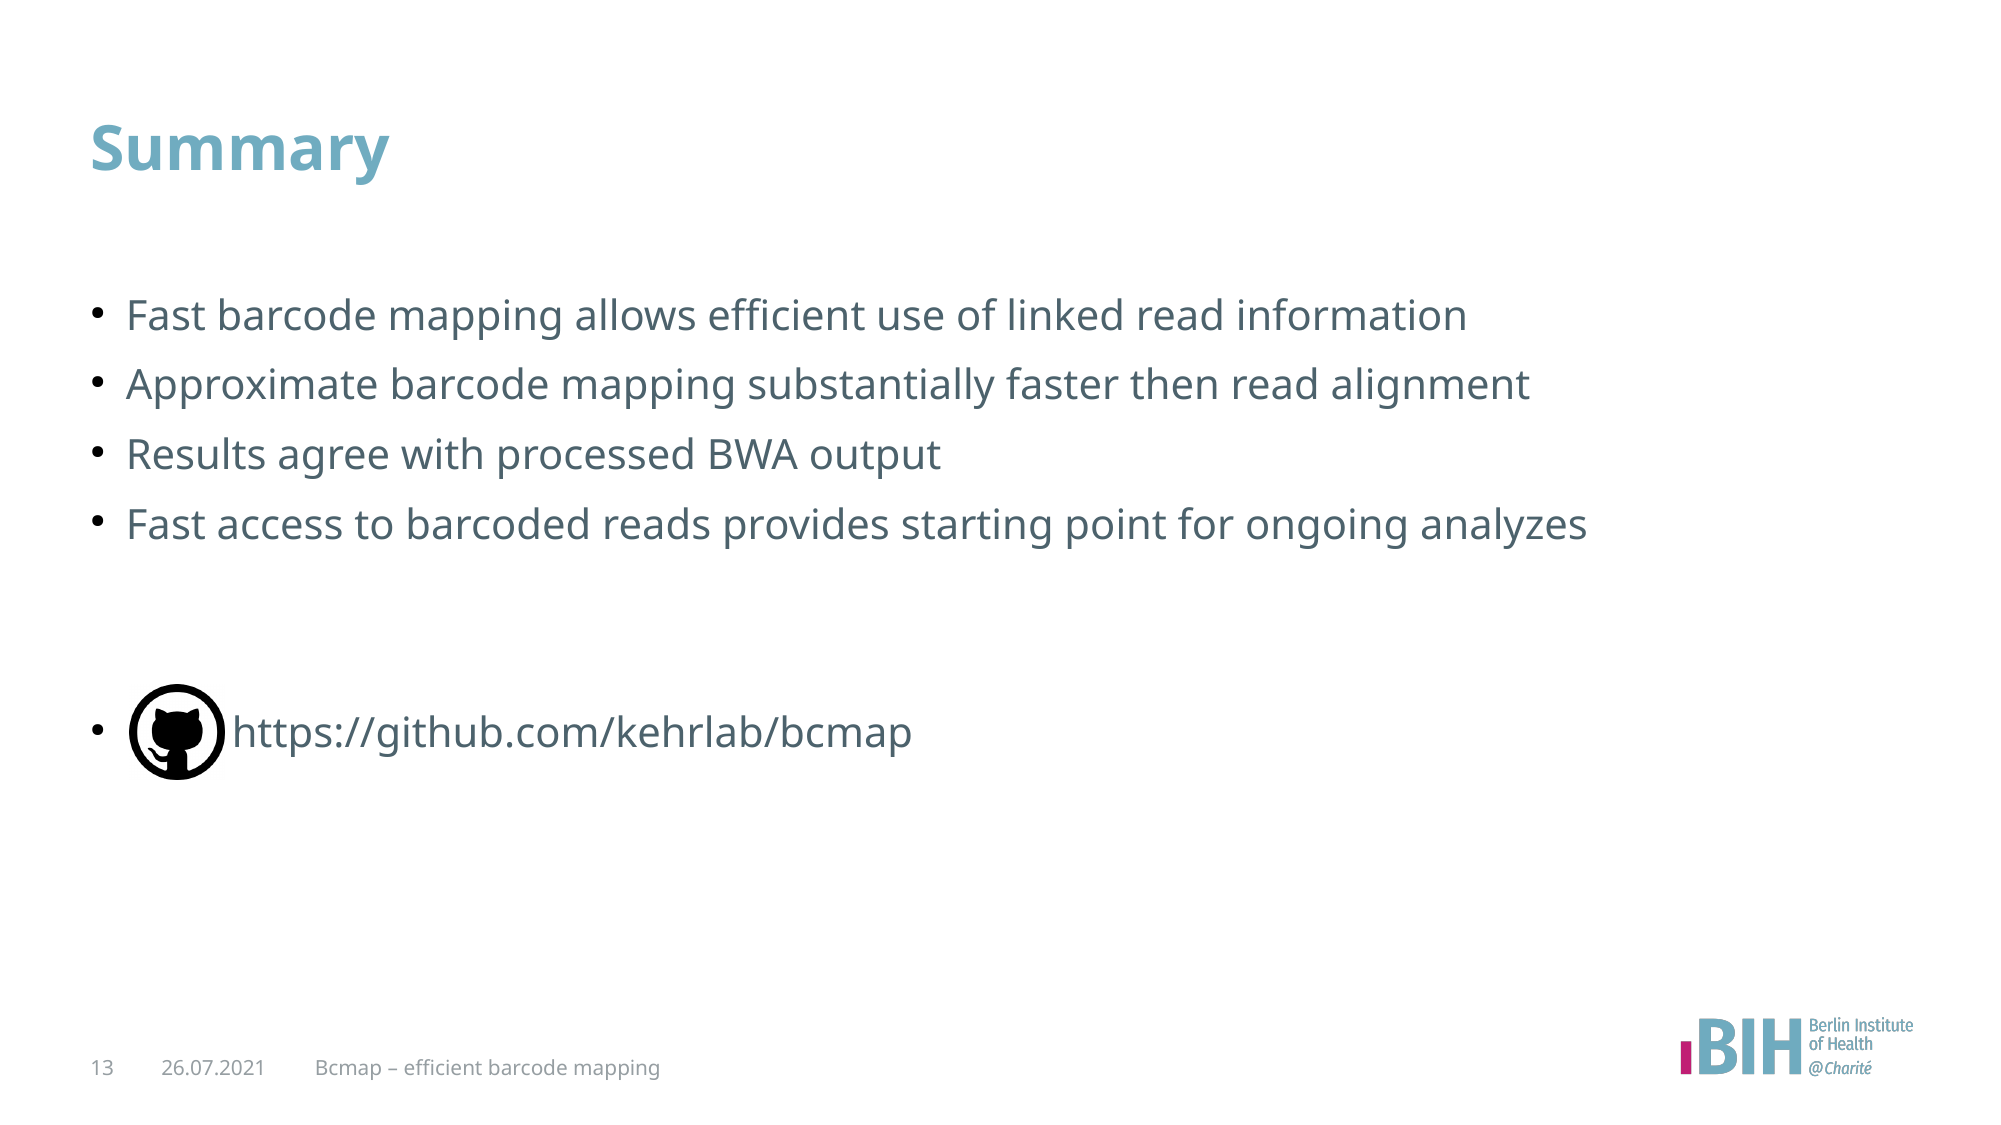

# Summary
Fast barcode mapping allows efficient use of linked read information
Approximate barcode mapping substantially faster then read alignment
Results agree with processed BWA output
Fast access to barcoded reads provides starting point for ongoing analyzes
 	 https://github.com/kehrlab/bcmap
26.07.2021
Bcmap – efficient barcode mapping